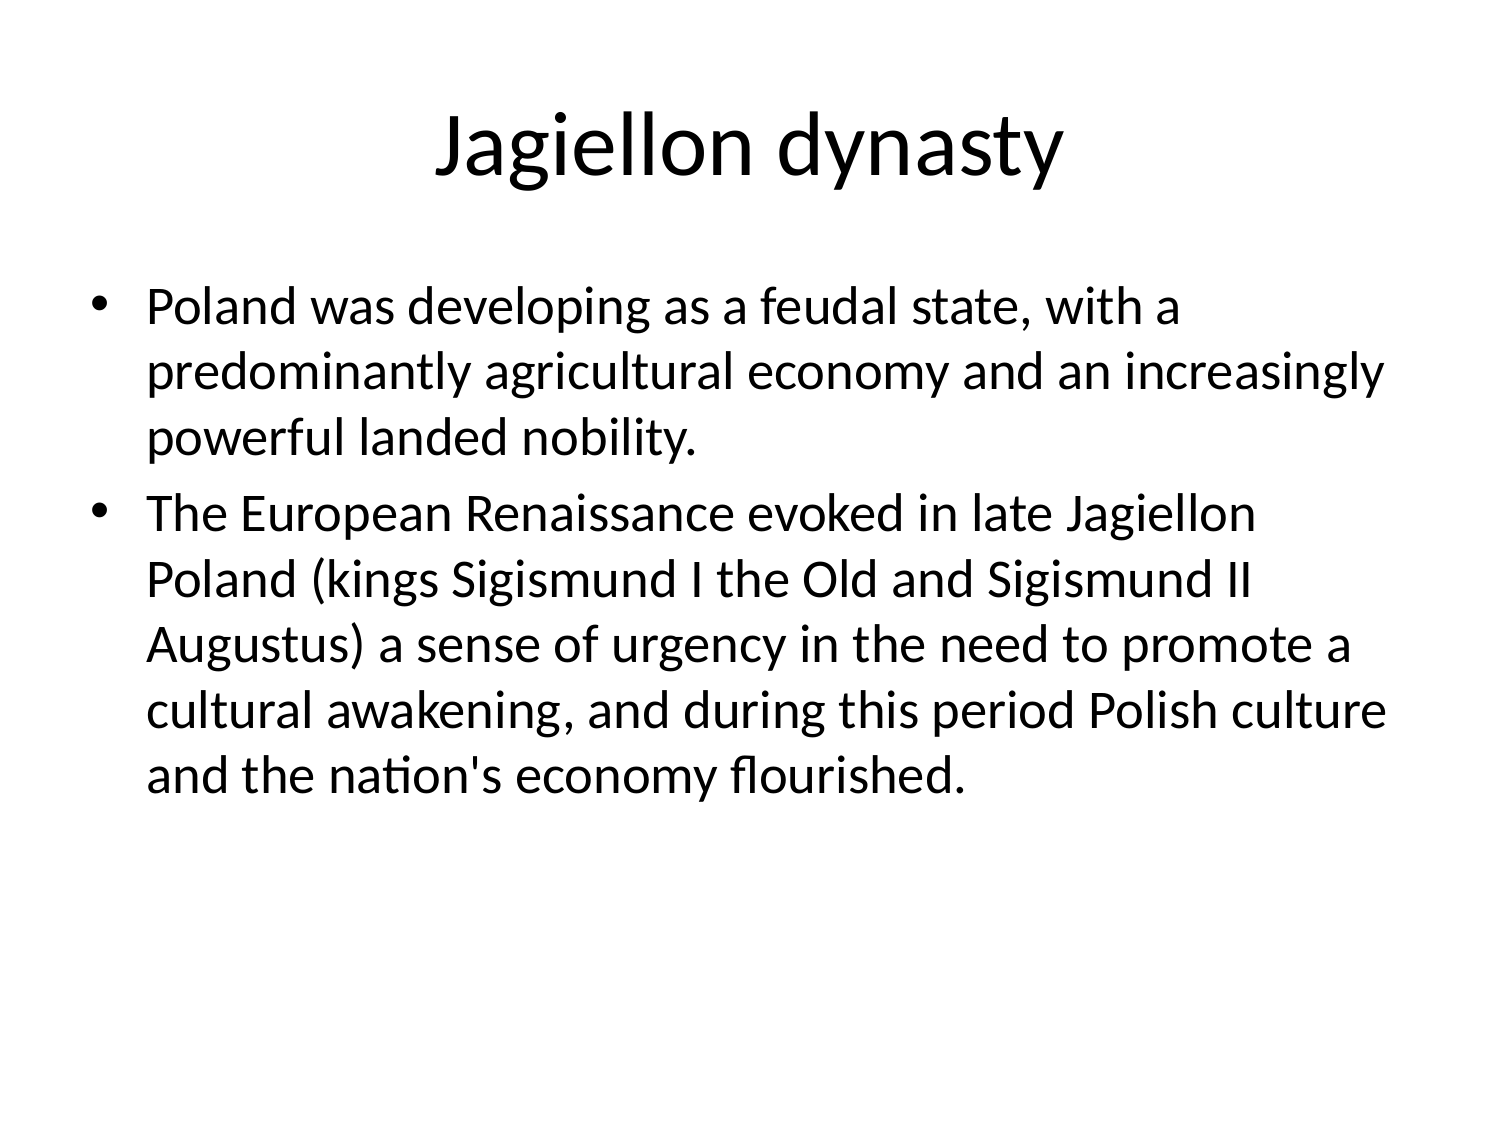

# Jagiellon dynasty
Poland was developing as a feudal state, with a predominantly agricultural economy and an increasingly powerful landed nobility.
The European Renaissance evoked in late Jagiellon Poland (kings Sigismund I the Old and Sigismund II Augustus) a sense of urgency in the need to promote a cultural awakening, and during this period Polish culture and the nation's economy flourished.